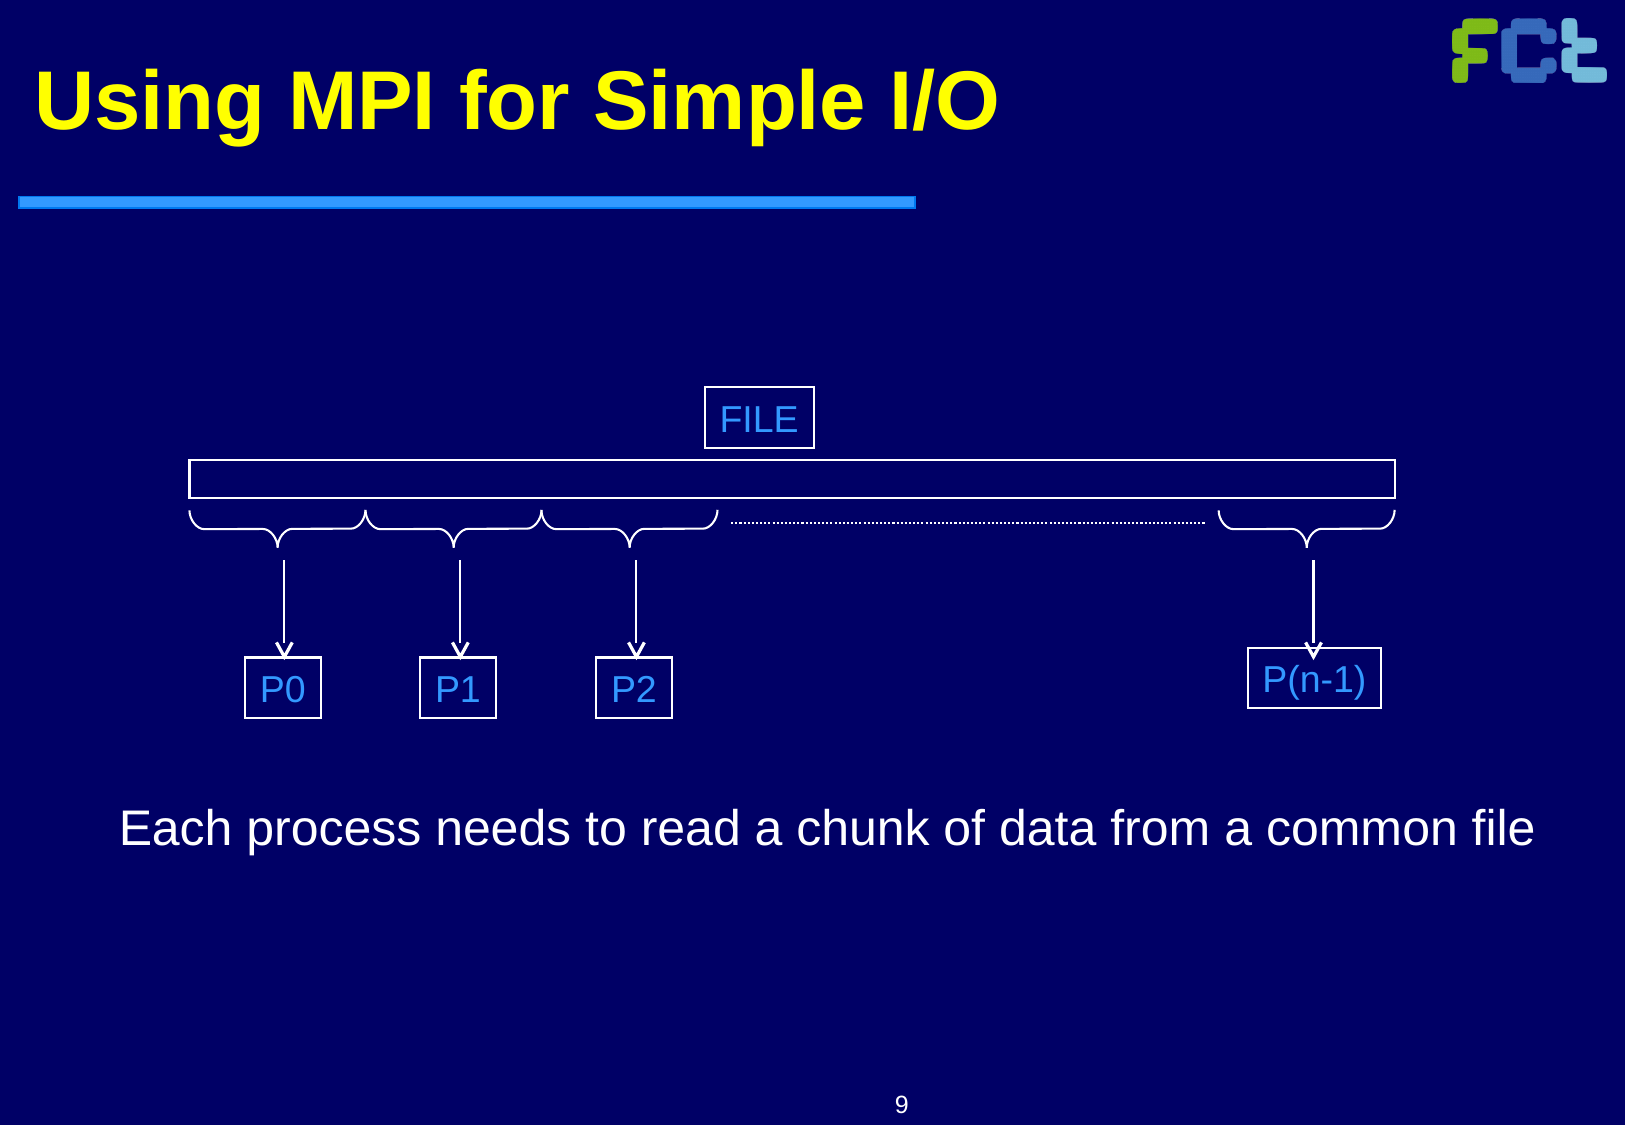

# Using MPI for Simple I/O
FILE
P(n-1)
P0
P1
P2
Each process needs to read a chunk of data from a common file